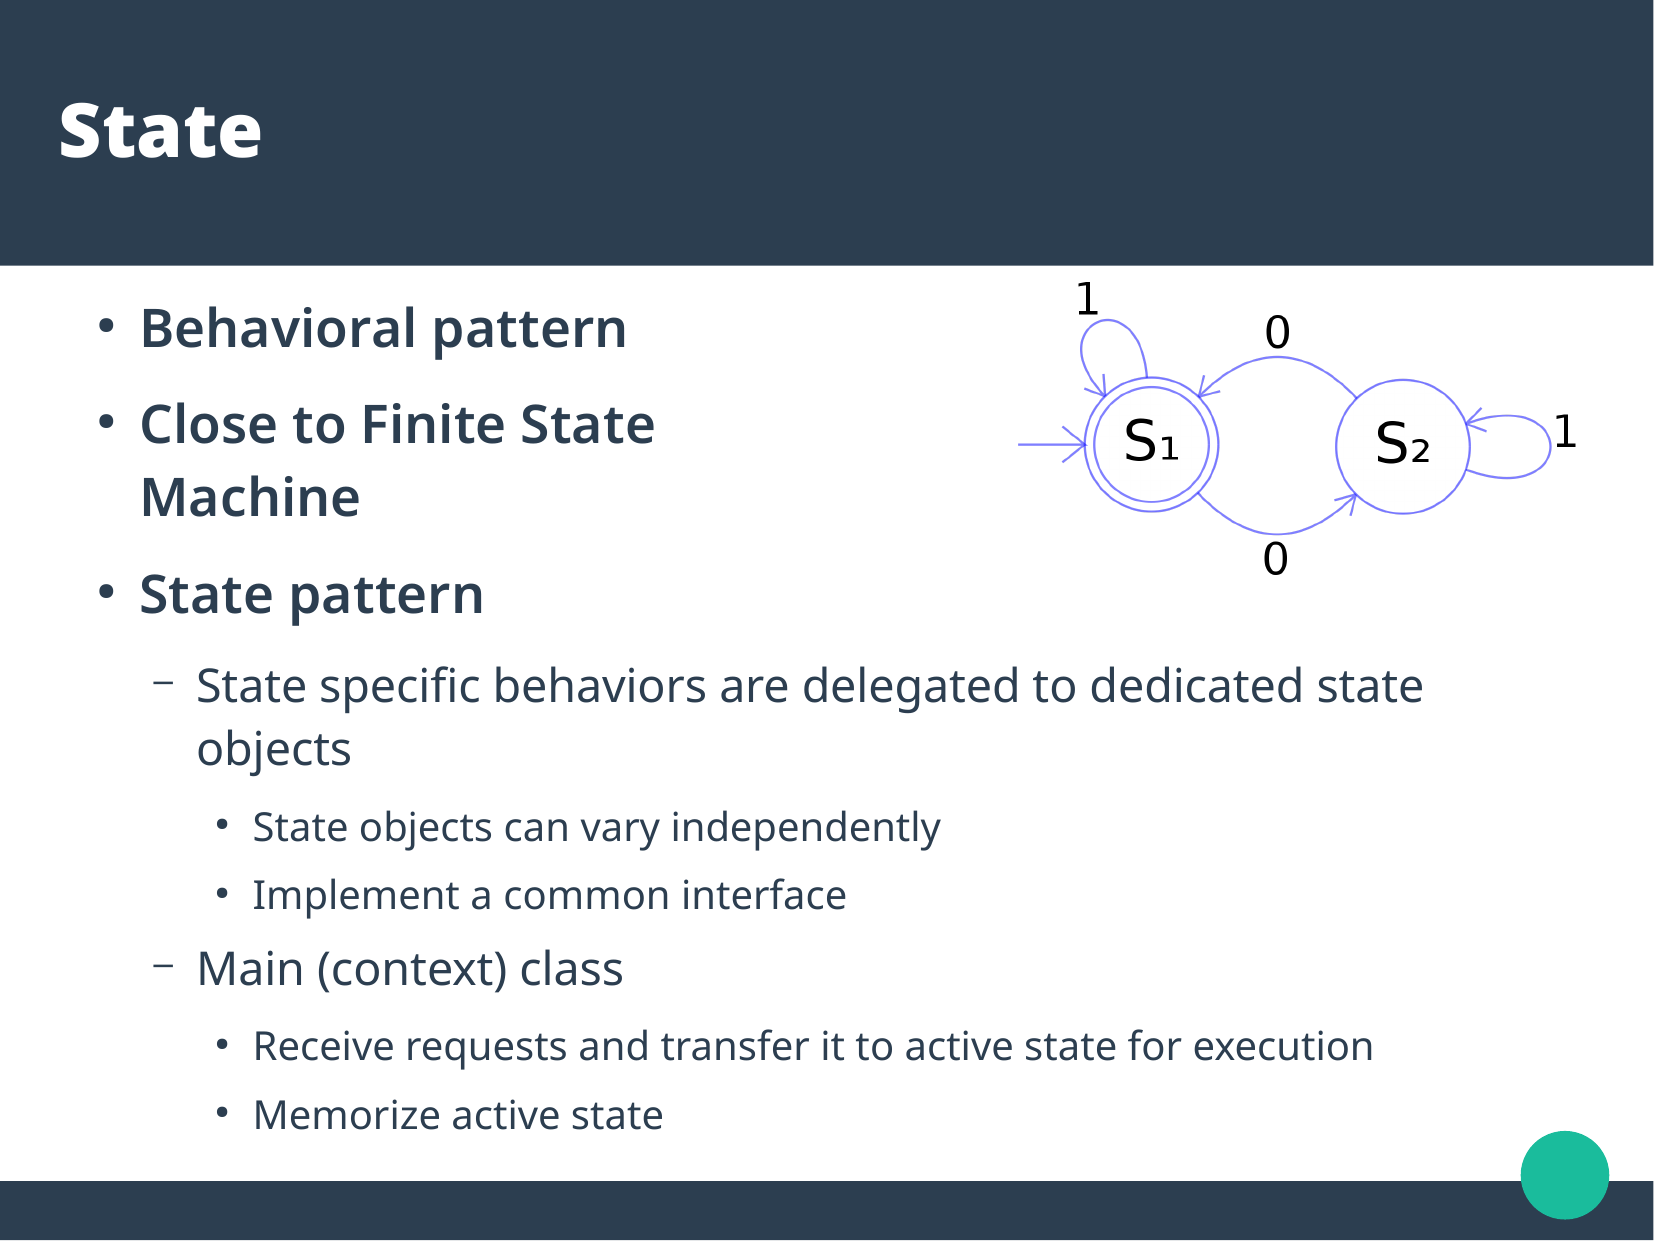

# State
Behavioral pattern
Close to Finite State
Machine
State pattern
State specific behaviors are delegated to dedicated state objects
State objects can vary independently
Implement a common interface
Main (context) class
Receive requests and transfer it to active state for execution
Memorize active state